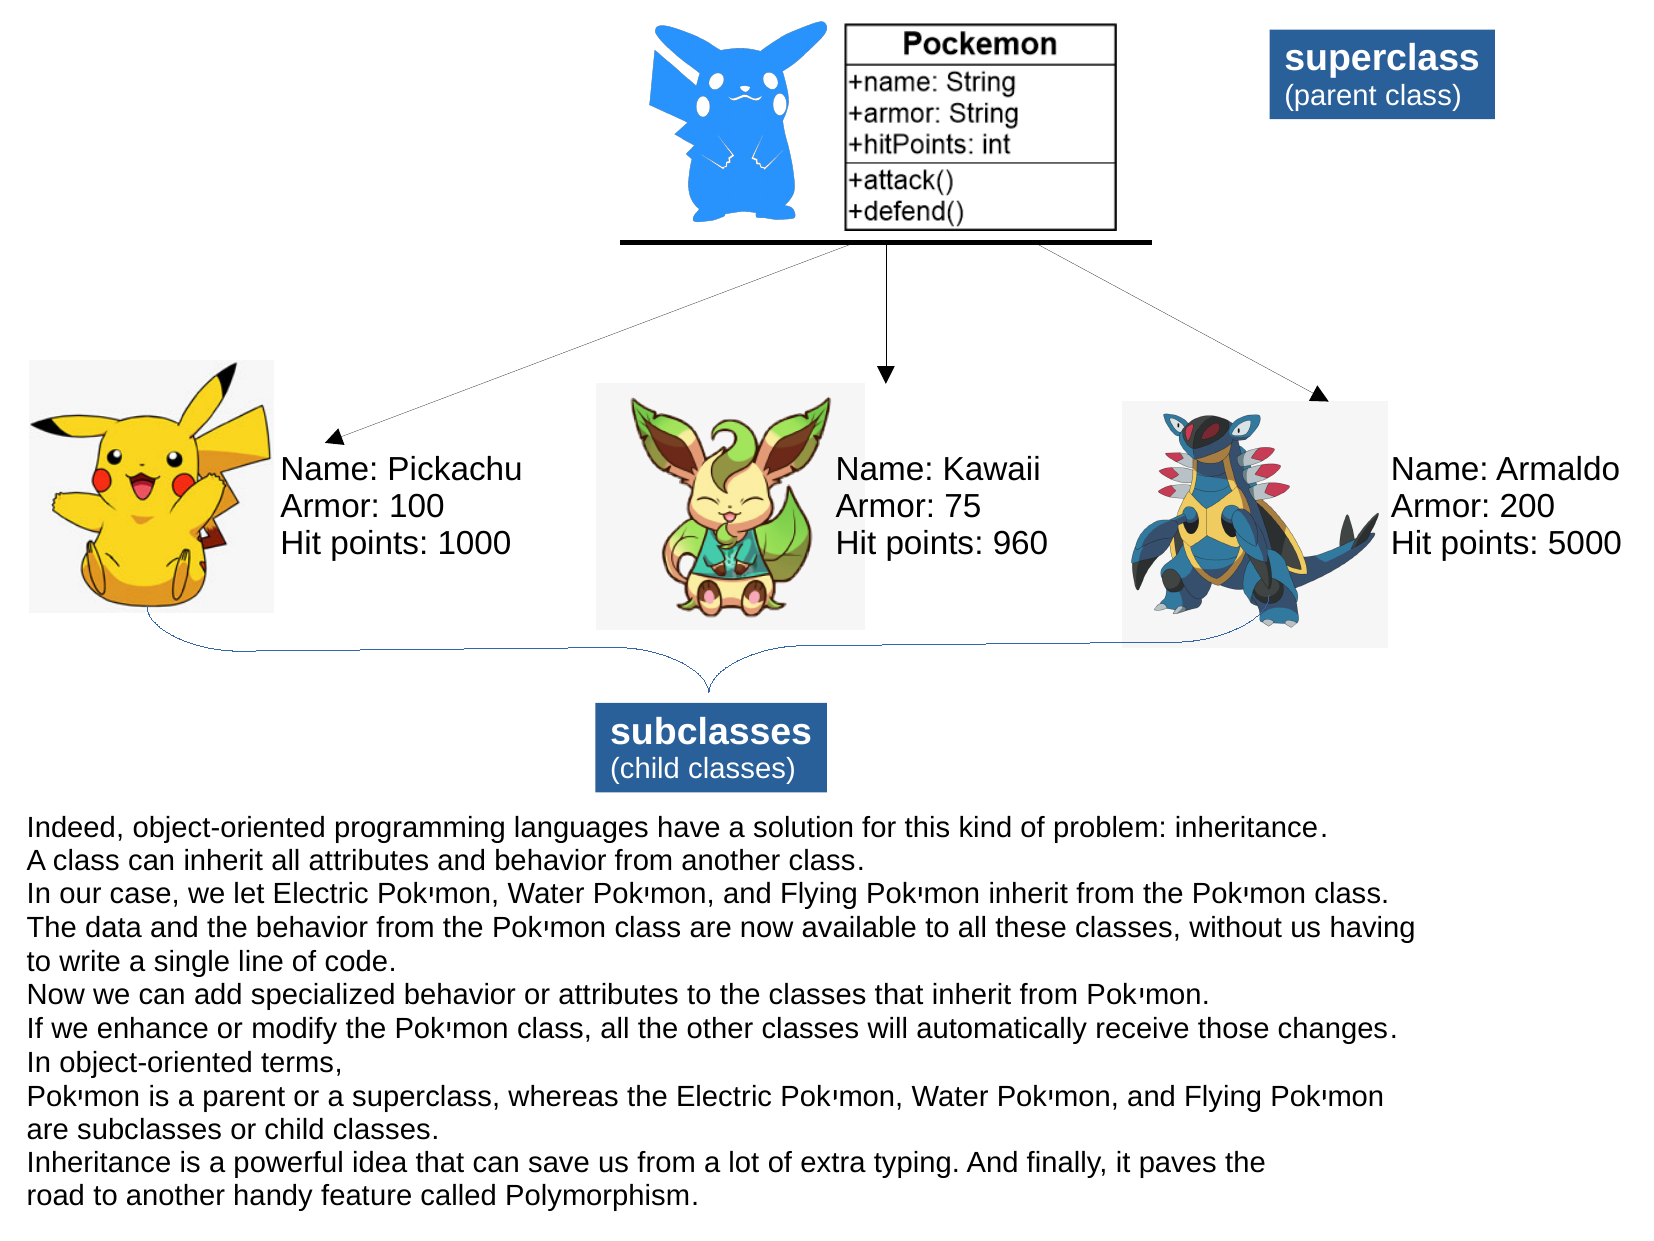

superclass
(parent class)
Name: Pickachu
Armor: 100
Hit points: 1000
Name: Kawaii
Armor: 75
Hit points: 960
Name: Armaldo
Armor: 200
Hit points: 5000
subclasses
(child classes)
Indeed, object-oriented programming languages have a solution for this kind of problem: inheritance.
A class can inherit all attributes and behavior from another class.
In our case, we let Electric Pokיmon, Water Pokיmon, and Flying Pokיmon inherit from the Pokיmon class.
The data and the behavior from the Pokיmon class are now available to all these classes, without us having
to write a single line of code.
Now we can add specialized behavior or attributes to the classes that inherit from Pokיmon.
If we enhance or modify the Pokיmon class, all the other classes will automatically receive those changes.
In object-oriented terms,
Pokיmon is a parent or a superclass, whereas the Electric Pokיmon, Water Pokיmon, and Flying Pokיmon
are subclasses or child classes.
Inheritance is a powerful idea that can save us from a lot of extra typing. And finally, it paves the
road to another handy feature called Polymorphism.